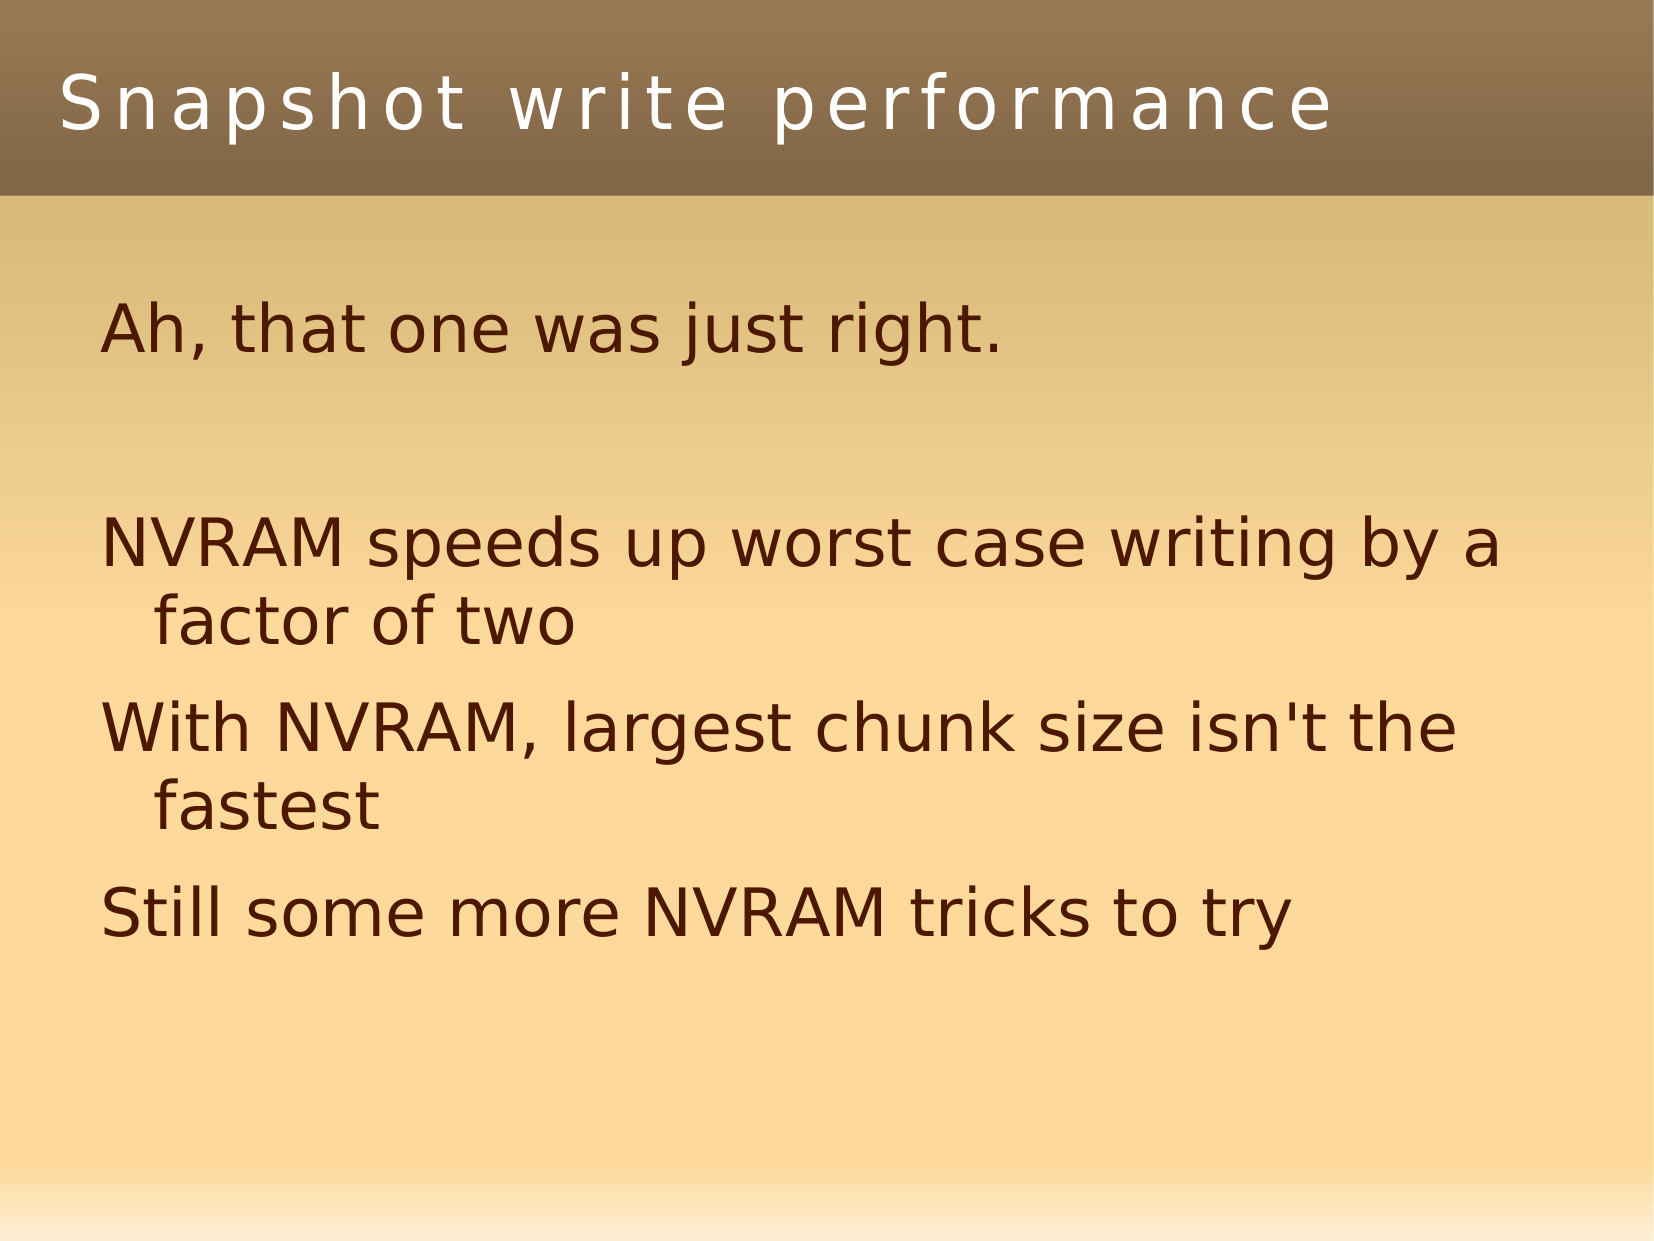

# Snapshot write performance
Ah, that one was just right.
NVRAM speeds up worst case writing by a factor of two
With NVRAM, largest chunk size isn't the fastest
Still some more NVRAM tricks to try